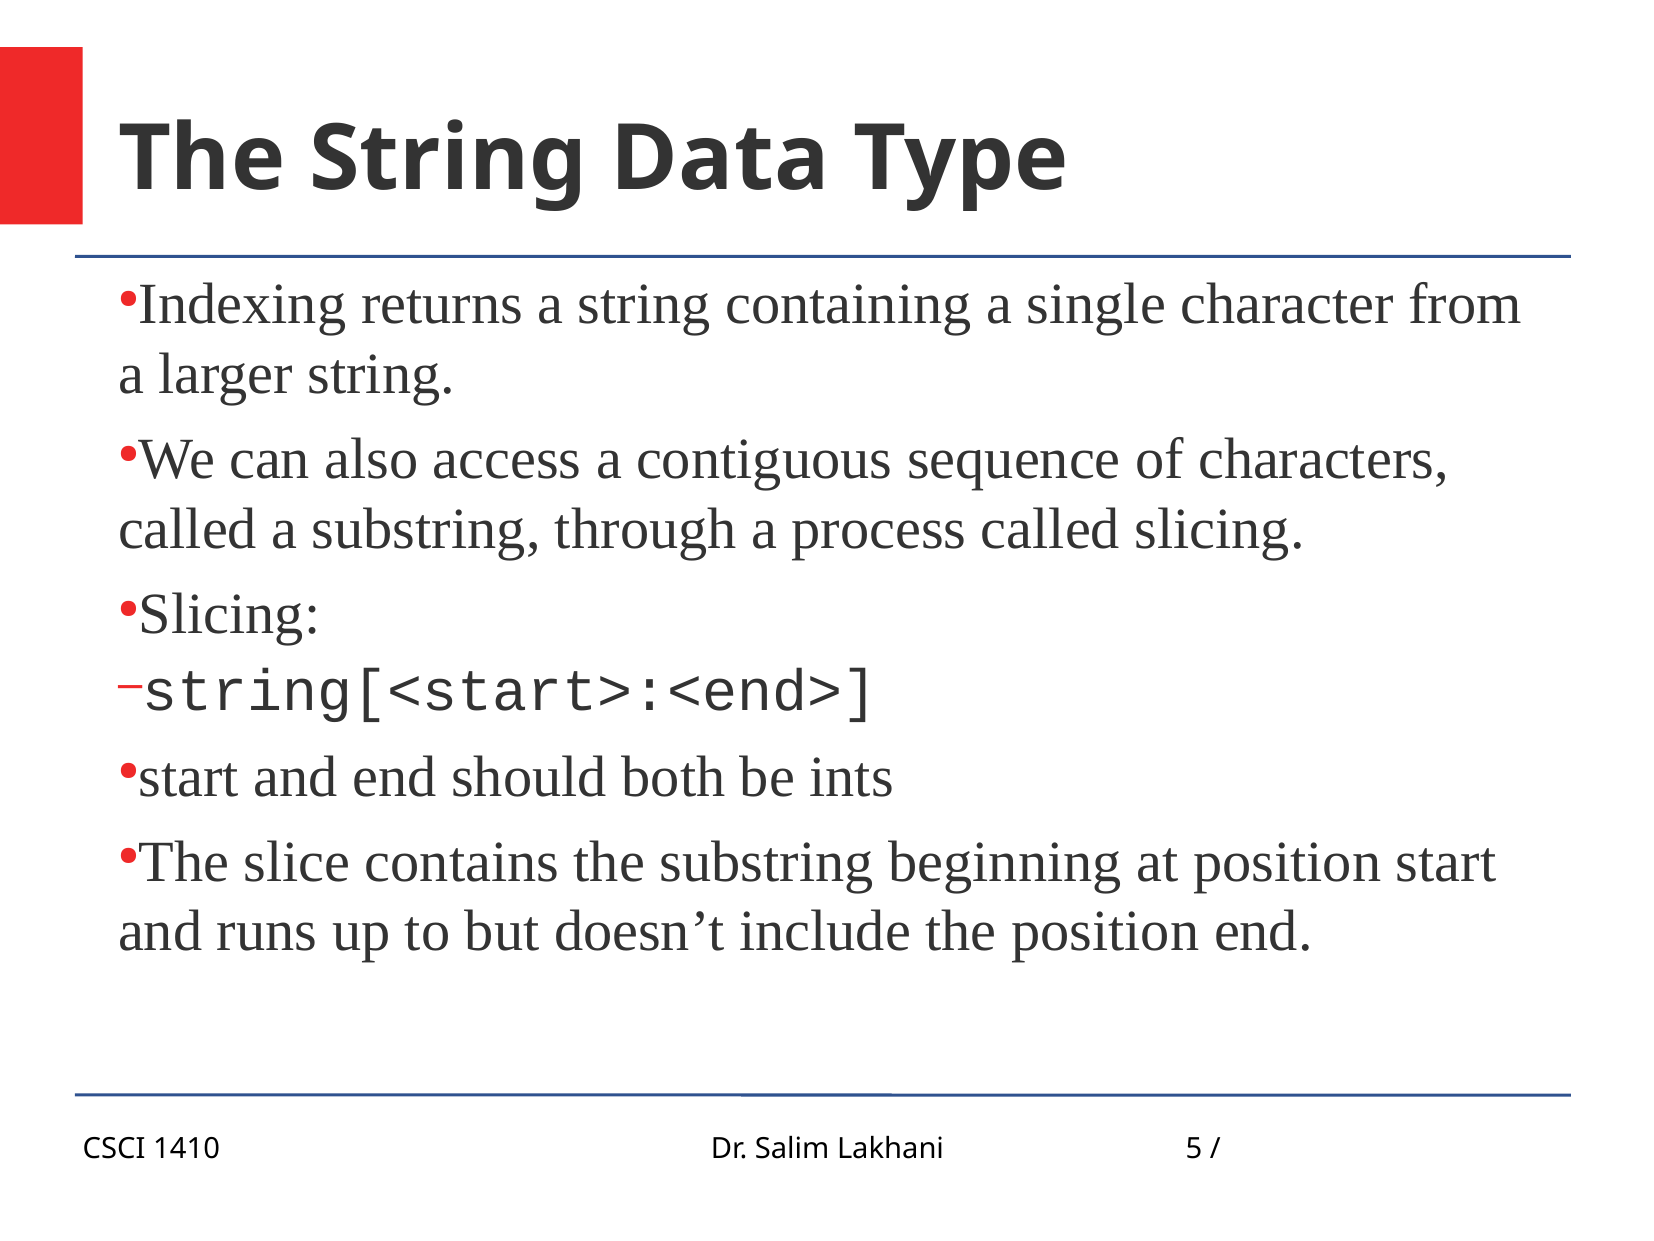

# The String Data Type
Indexing returns a string containing a single character from a larger string.
We can also access a contiguous sequence of characters, called a substring, through a process called slicing.
Slicing:
string[<start>:<end>]
start and end should both be ints
The slice contains the substring beginning at position start and runs up to but doesn’t include the position end.
CSCI 1410
Dr. Salim Lakhani